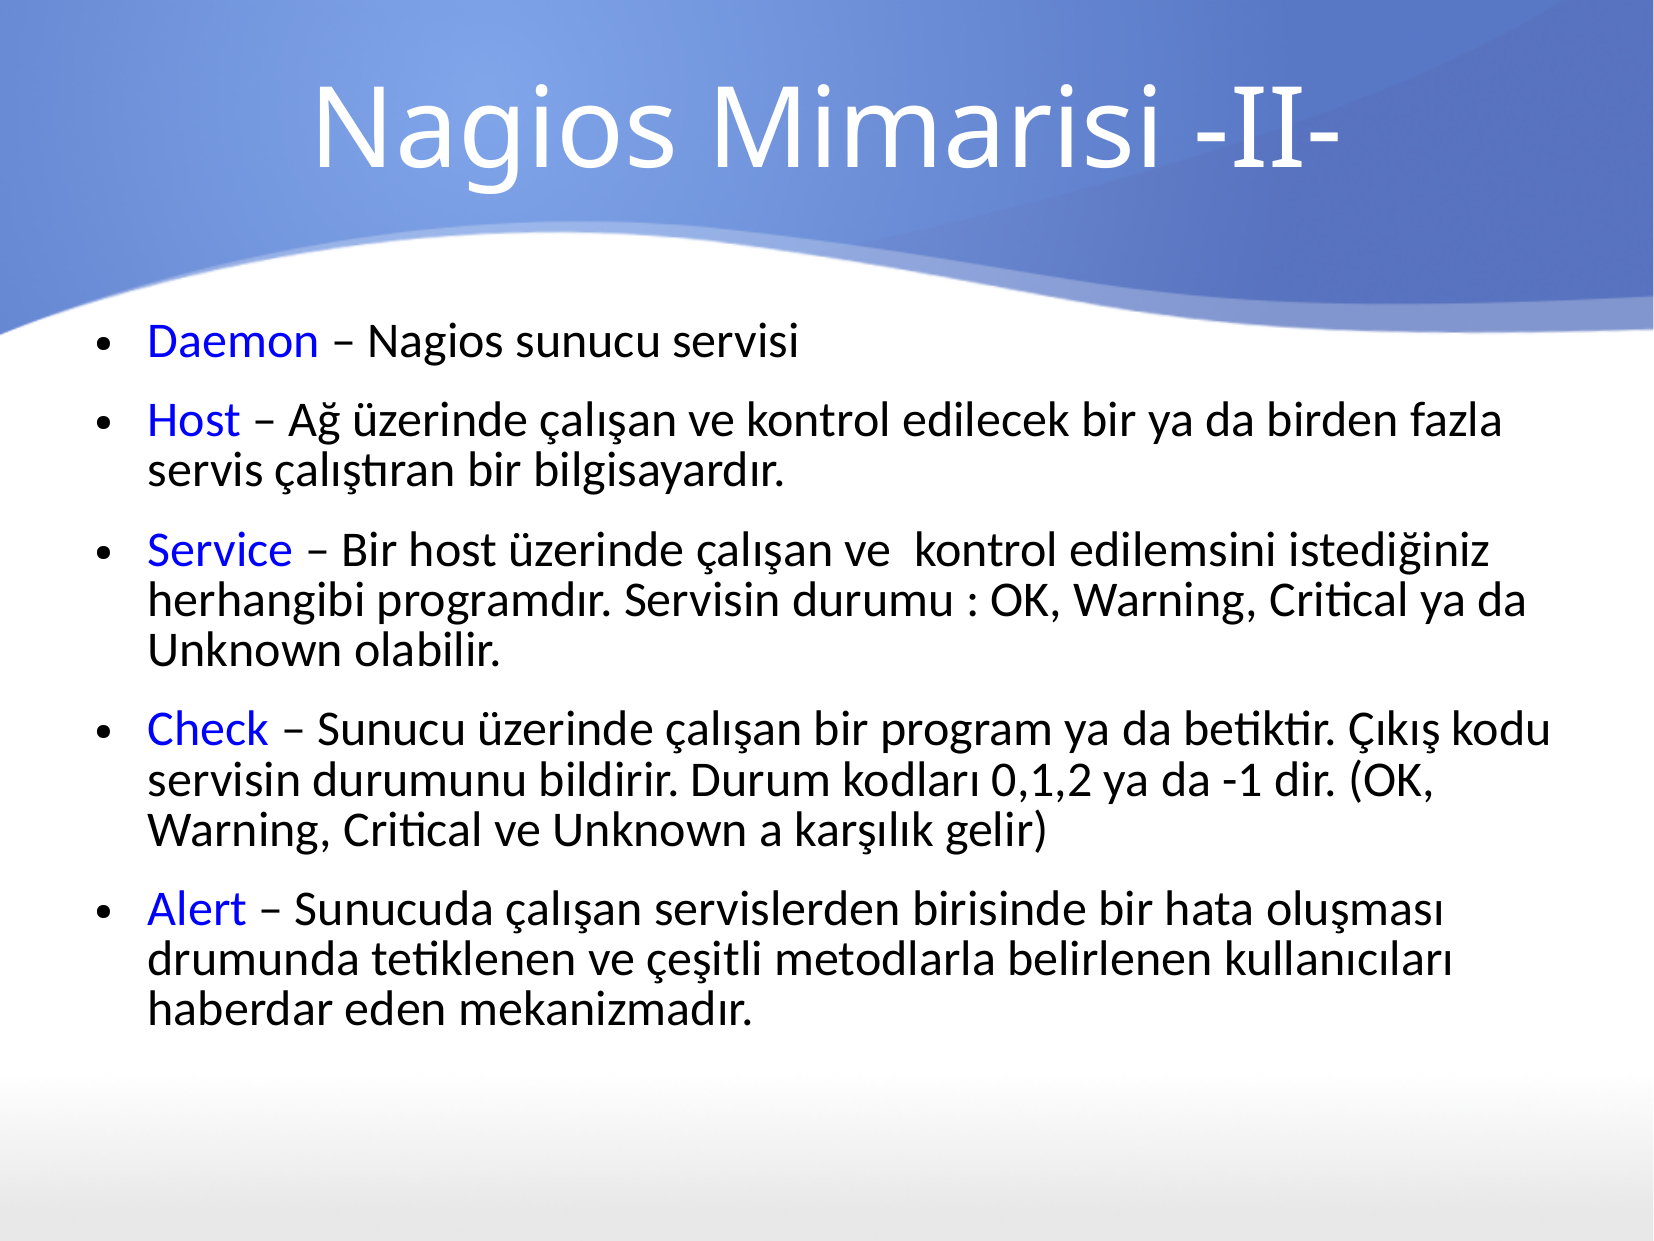

# Nagios Mimarisi -II-
Daemon – Nagios sunucu servisi
Host – Ağ üzerinde çalışan ve kontrol edilecek bir ya da birden fazla servis çalıştıran bir bilgisayardır.
Service – Bir host üzerinde çalışan ve kontrol edilemsini istediğiniz herhangibi programdır. Servisin durumu : OK, Warning, Critical ya da Unknown olabilir.
Check – Sunucu üzerinde çalışan bir program ya da betiktir. Çıkış kodu servisin durumunu bildirir. Durum kodları 0,1,2 ya da -1 dir. (OK, Warning, Critical ve Unknown a karşılık gelir)
Alert – Sunucuda çalışan servislerden birisinde bir hata oluşması drumunda tetiklenen ve çeşitli metodlarla belirlenen kullanıcıları haberdar eden mekanizmadır.